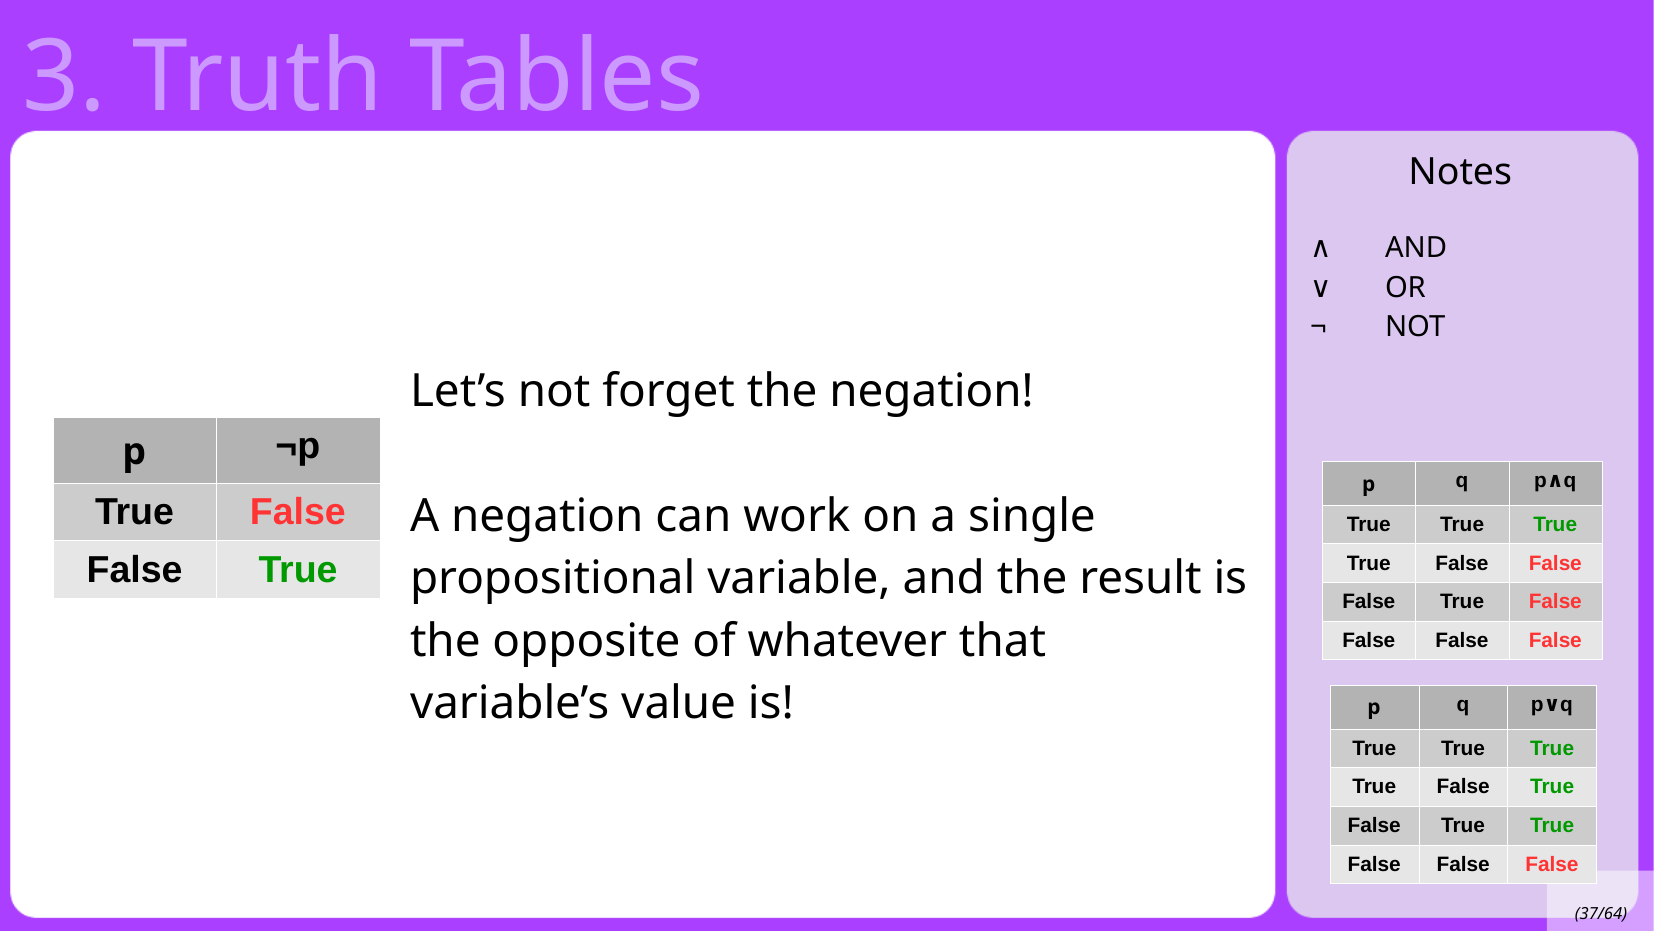

# 3. Truth Tables
Notes
∧	AND
∨	OR
¬	NOT
Let’s not forget the negation!
A negation can work on a single propositional variable, and the result is the opposite of whatever that variable’s value is!
| p | ¬p |
| --- | --- |
| True | False |
| False | True |
| p | q | p∧q |
| --- | --- | --- |
| True | True | True |
| True | False | False |
| False | True | False |
| False | False | False |
| p | q | p∨q |
| --- | --- | --- |
| True | True | True |
| True | False | True |
| False | True | True |
| False | False | False |